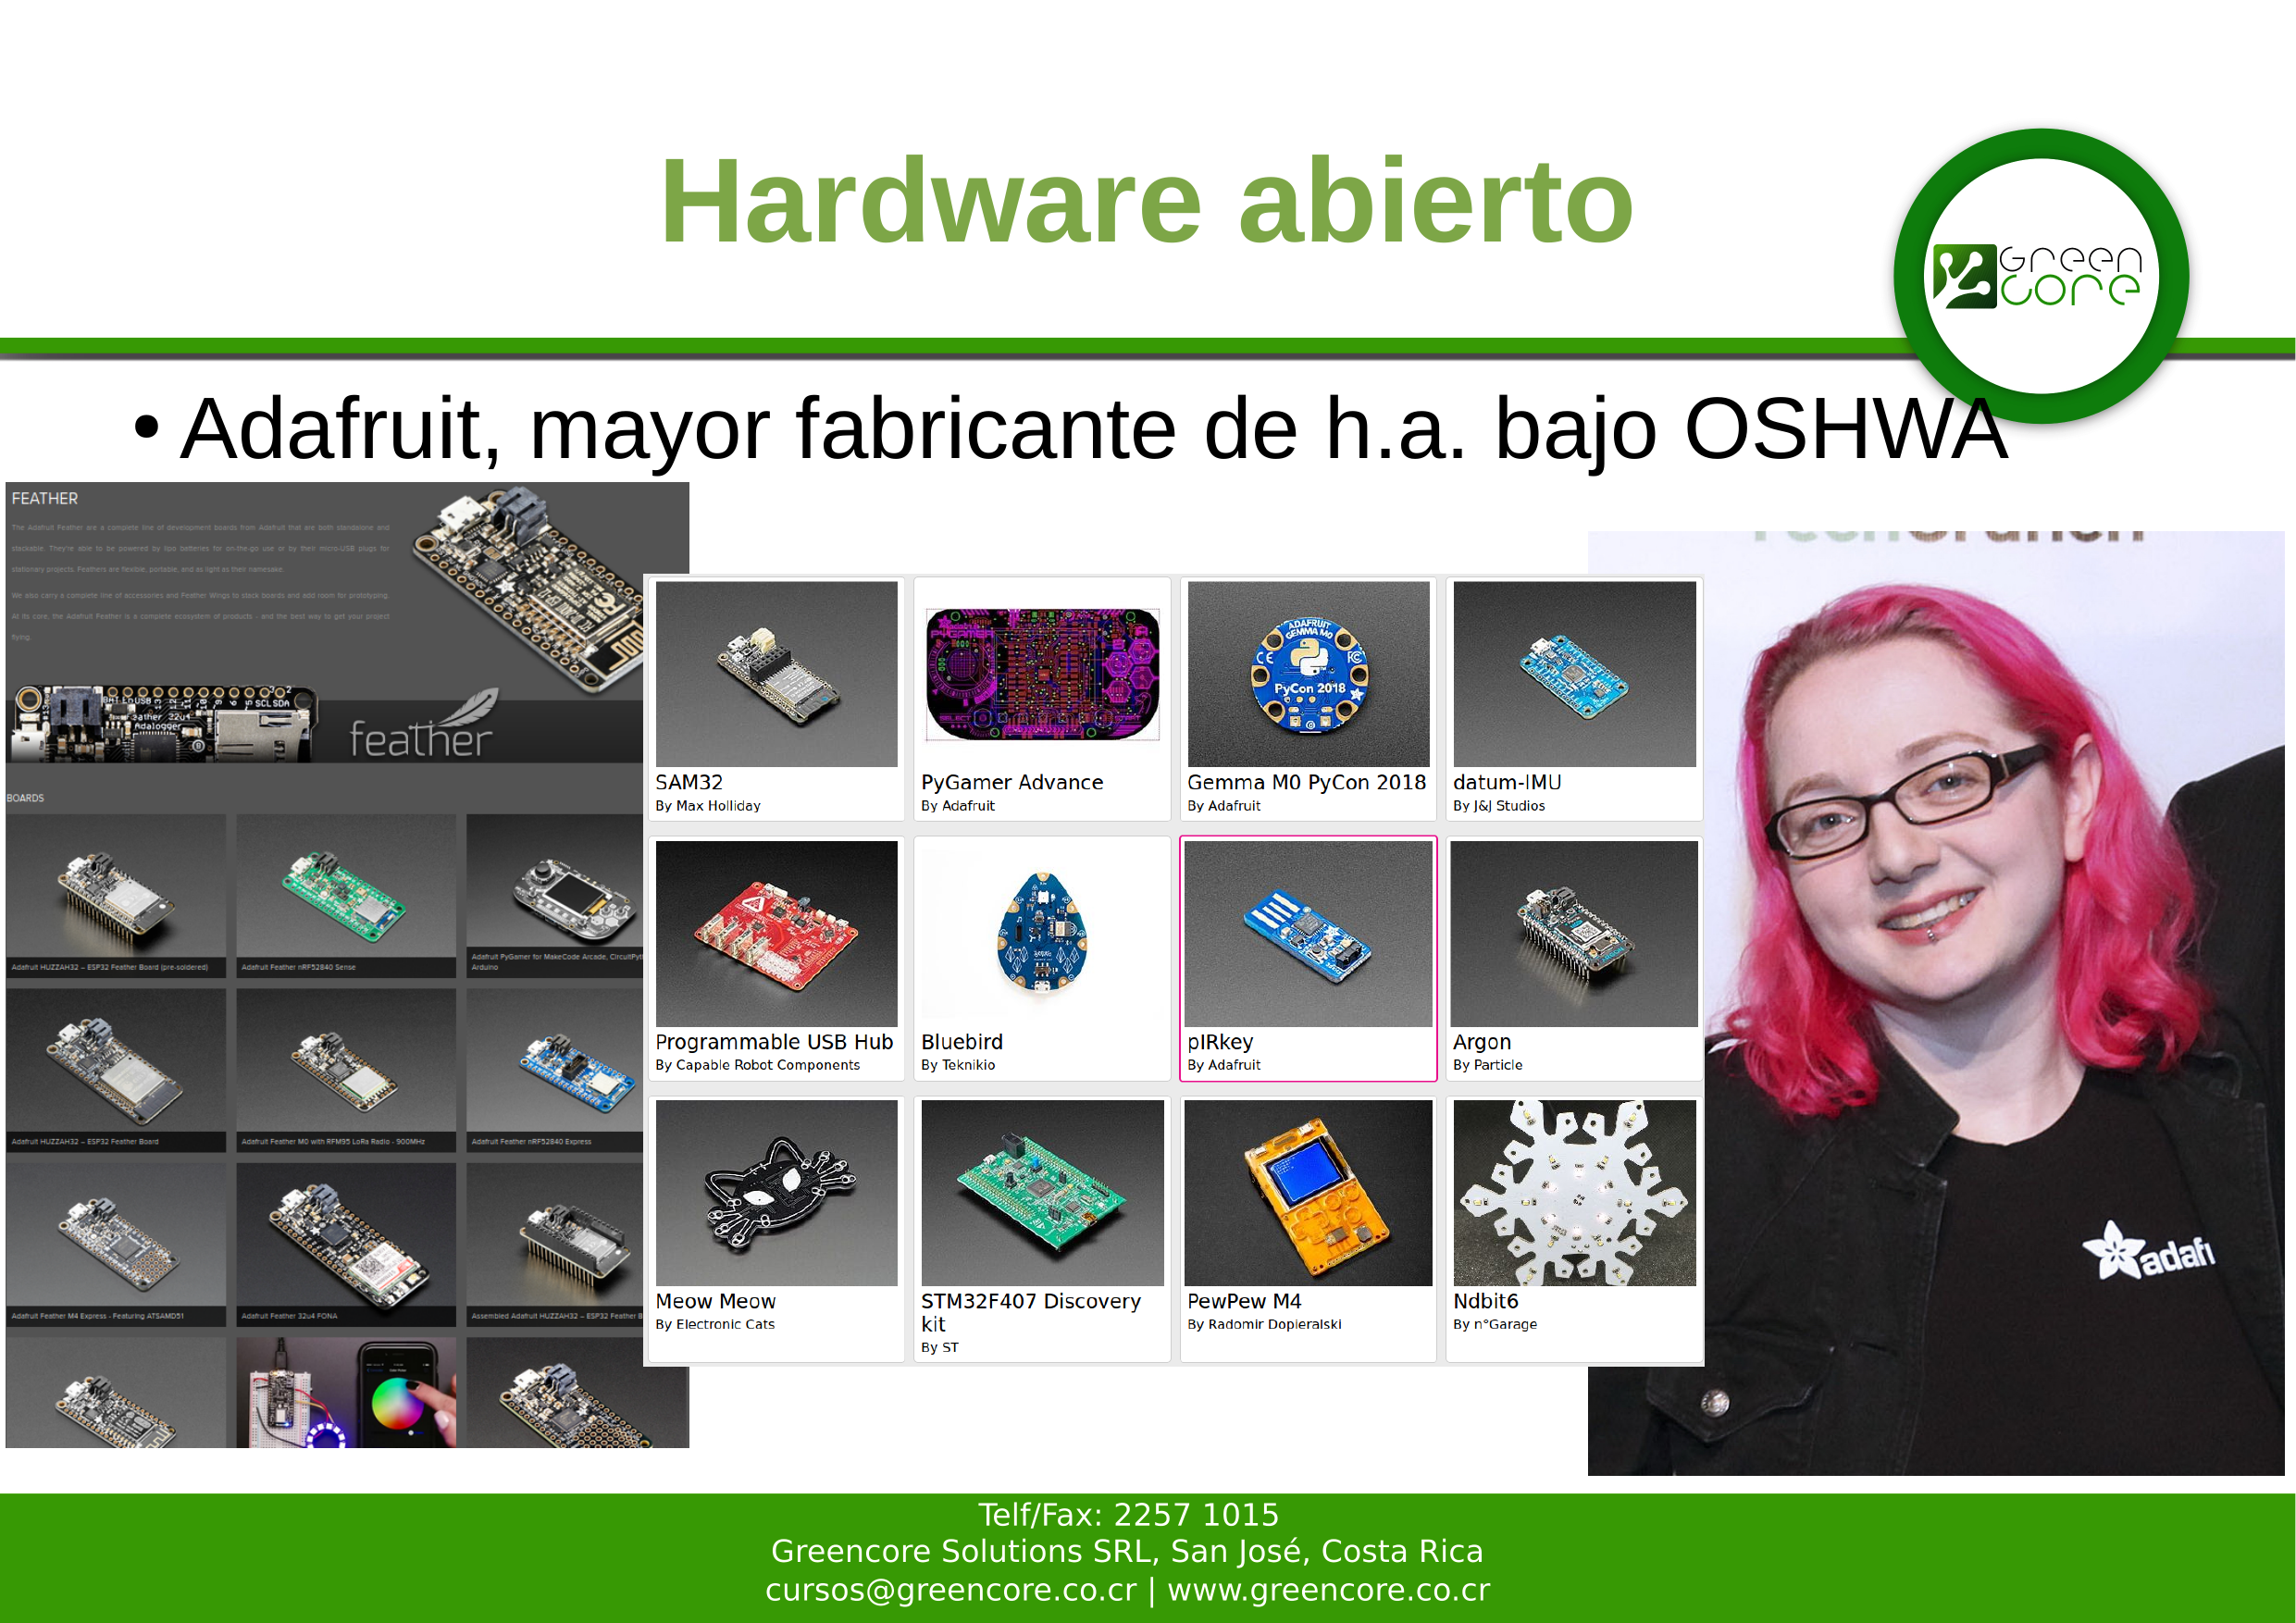

# Hardware abierto
Adafruit, mayor fabricante de h.a. bajo OSHWA